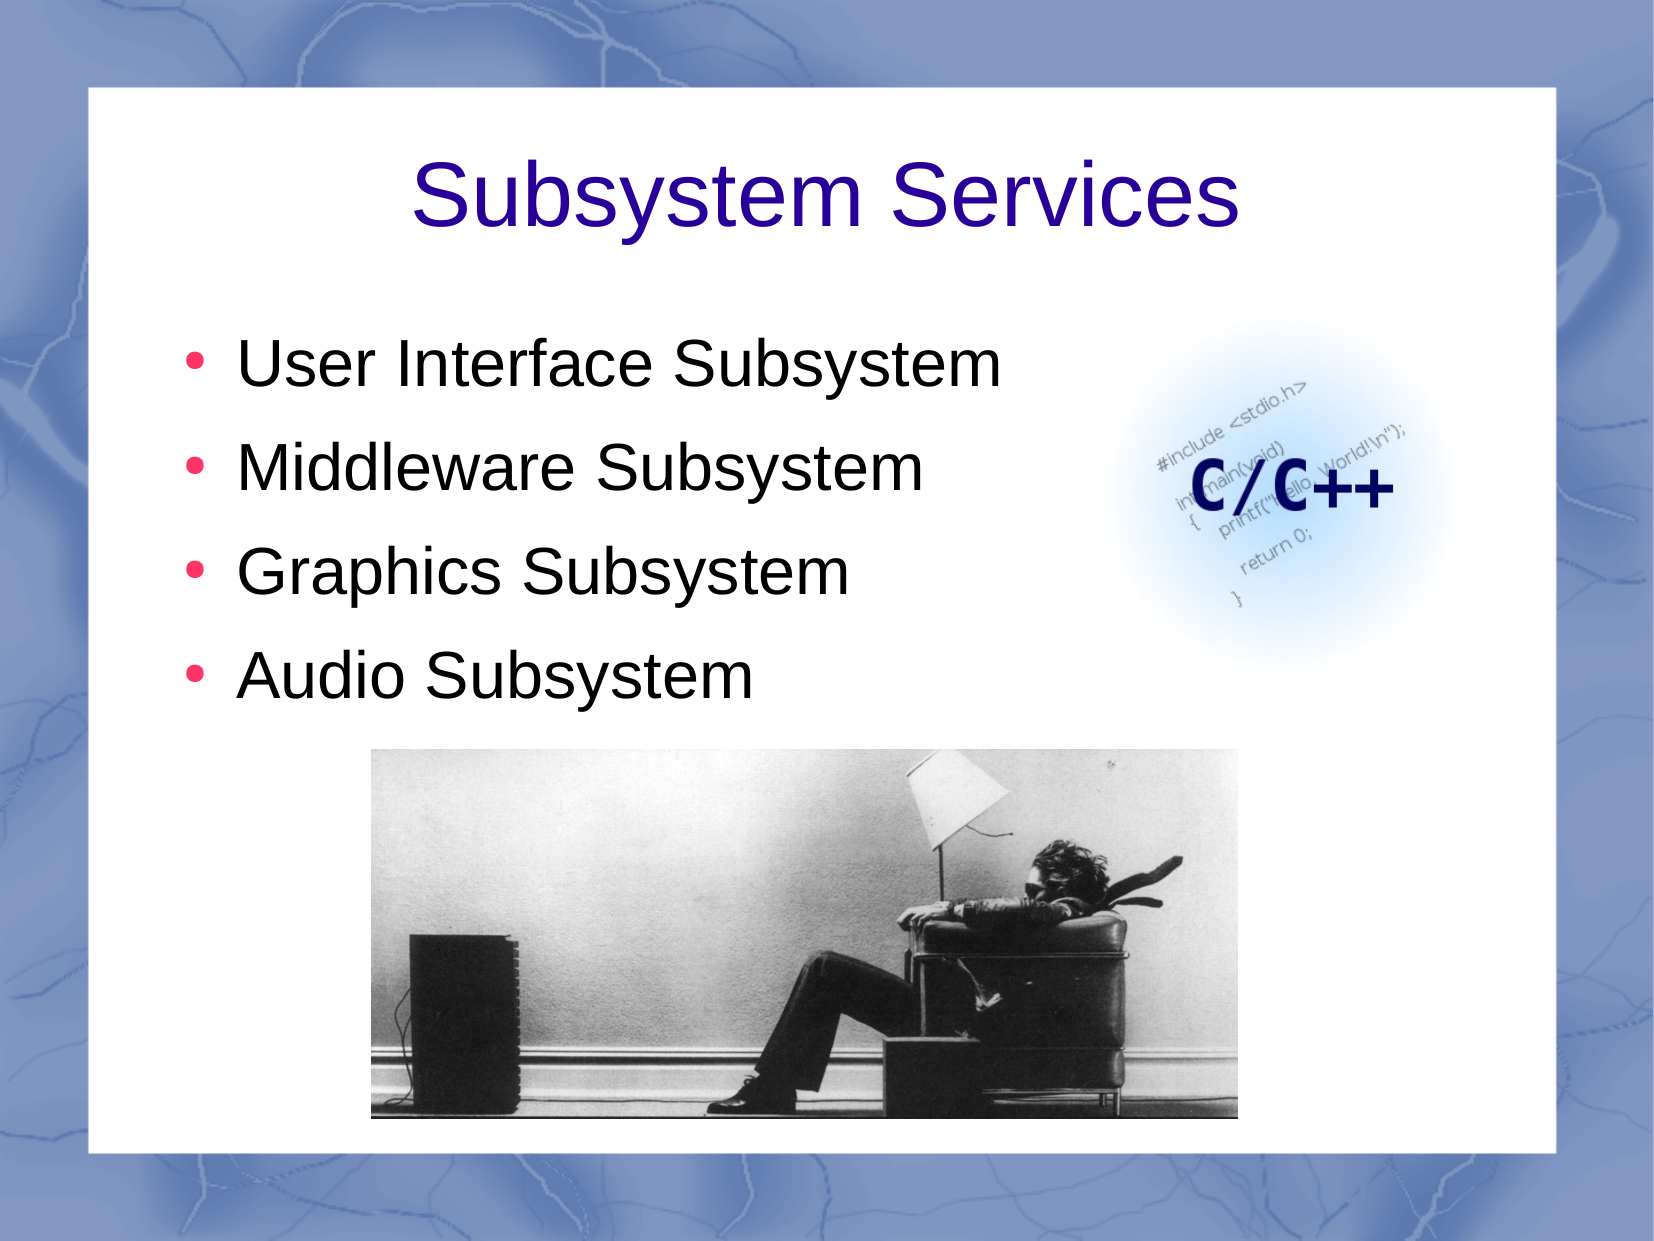

# Subsystem Services
User Interface Subsystem
Middleware Subsystem
Graphics Subsystem
Audio Subsystem